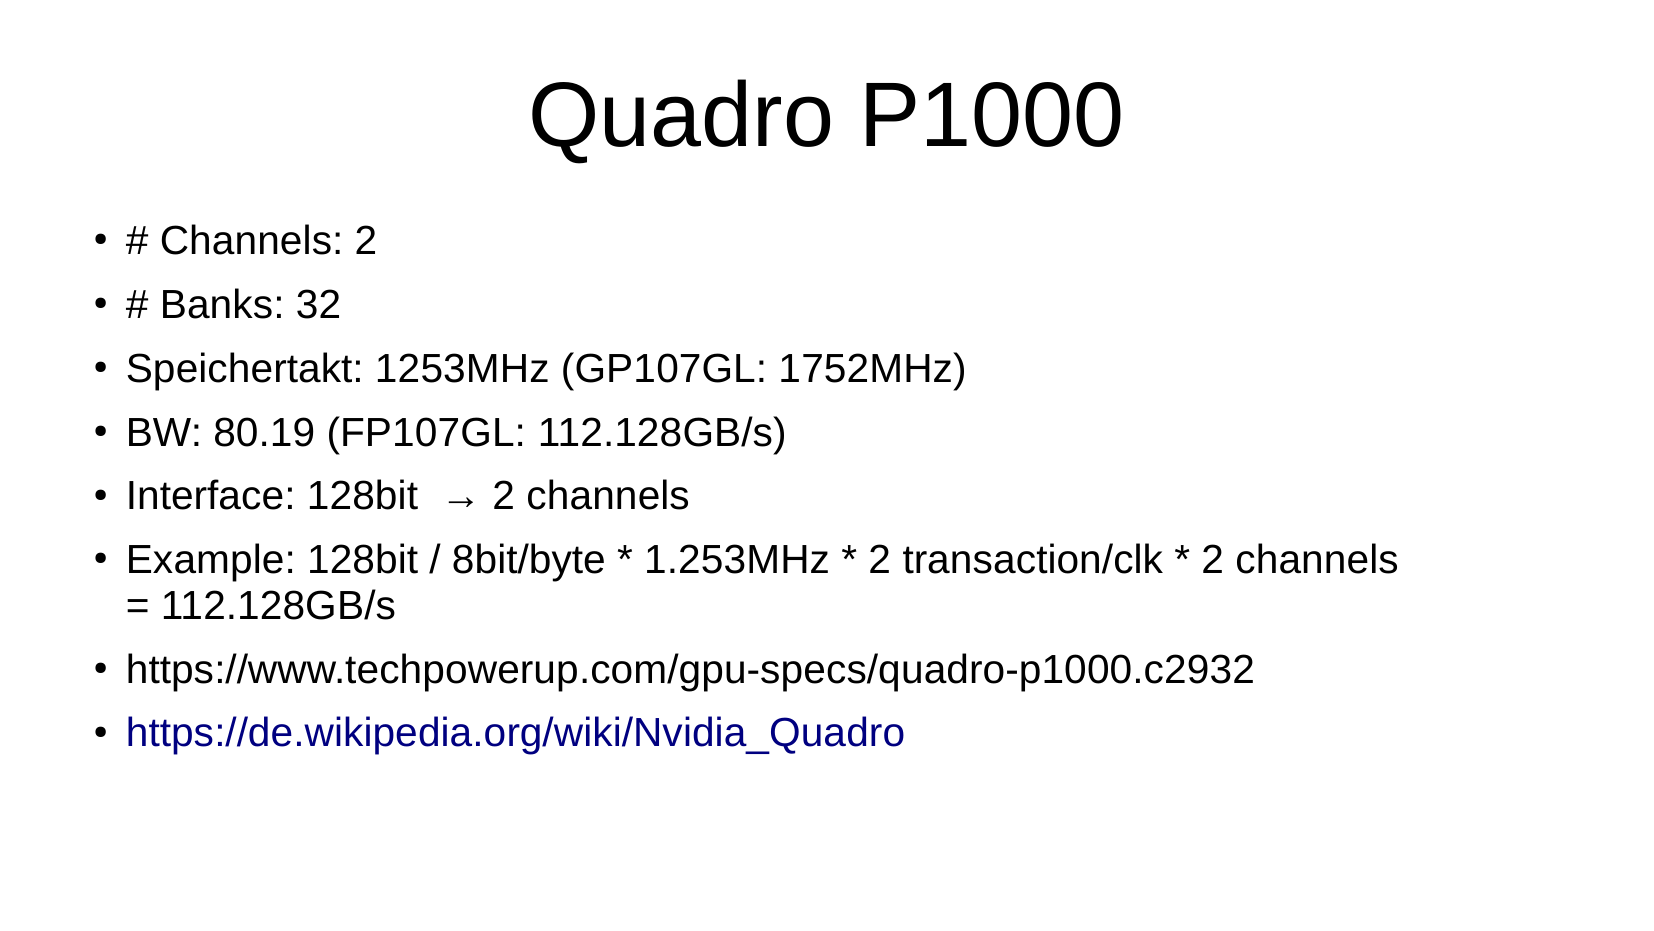

# Quadro P1000
# Channels: 2
# Banks: 32
Speichertakt: 1253MHz (GP107GL: 1752MHz)
BW: 80.19 (FP107GL: 112.128GB/s)
Interface: 128bit → 2 channels
Example: 128bit / 8bit/byte * 1.253MHz * 2 transaction/clk * 2 channels
= 112.128GB/s
https://www.techpowerup.com/gpu-specs/quadro-p1000.c2932
https://de.wikipedia.org/wiki/Nvidia_Quadro